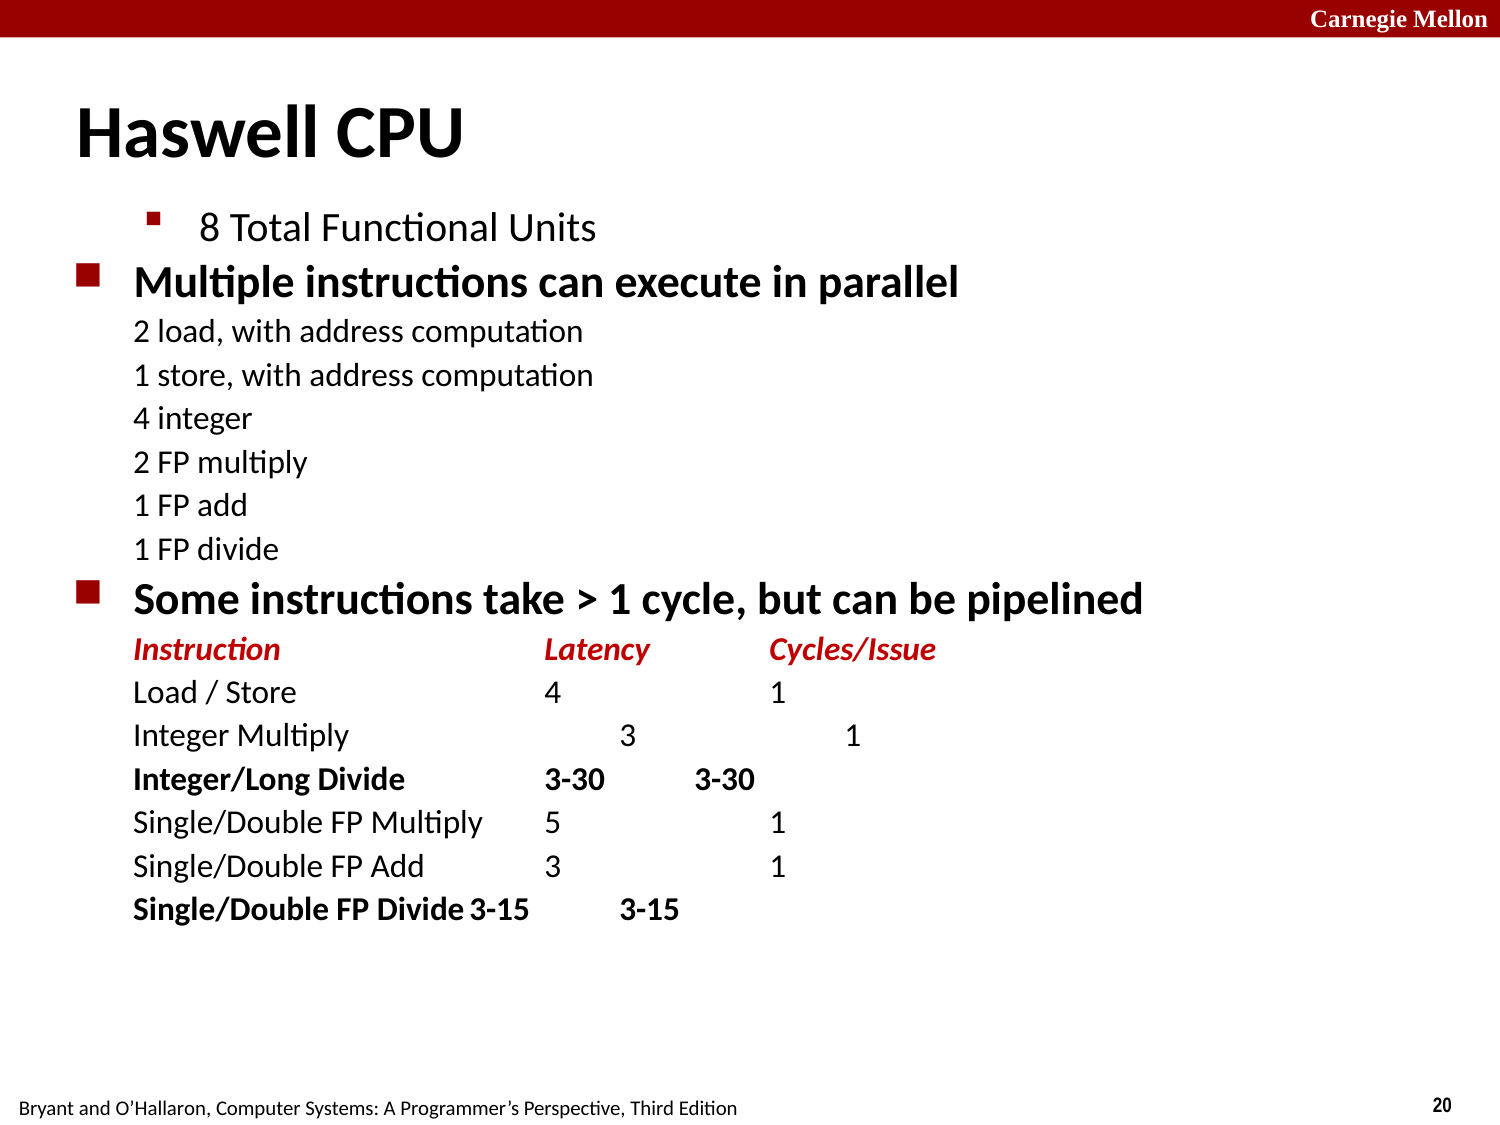

# Haswell CPU
8 Total Functional Units
Multiple instructions can execute in parallel
2 load, with address computation
1 store, with address computation
4 integer
2 FP multiply
1 FP add
1 FP divide
Some instructions take > 1 cycle, but can be pipelined
Instruction				Latency		Cycles/Issue
Load / Store				4			1
Integer Multiply				3			1
Integer/Long Divide		3-30		3-30
Single/Double FP Multiply	5			1
Single/Double FP Add		3			1
Single/Double FP Divide	3-15		3-15